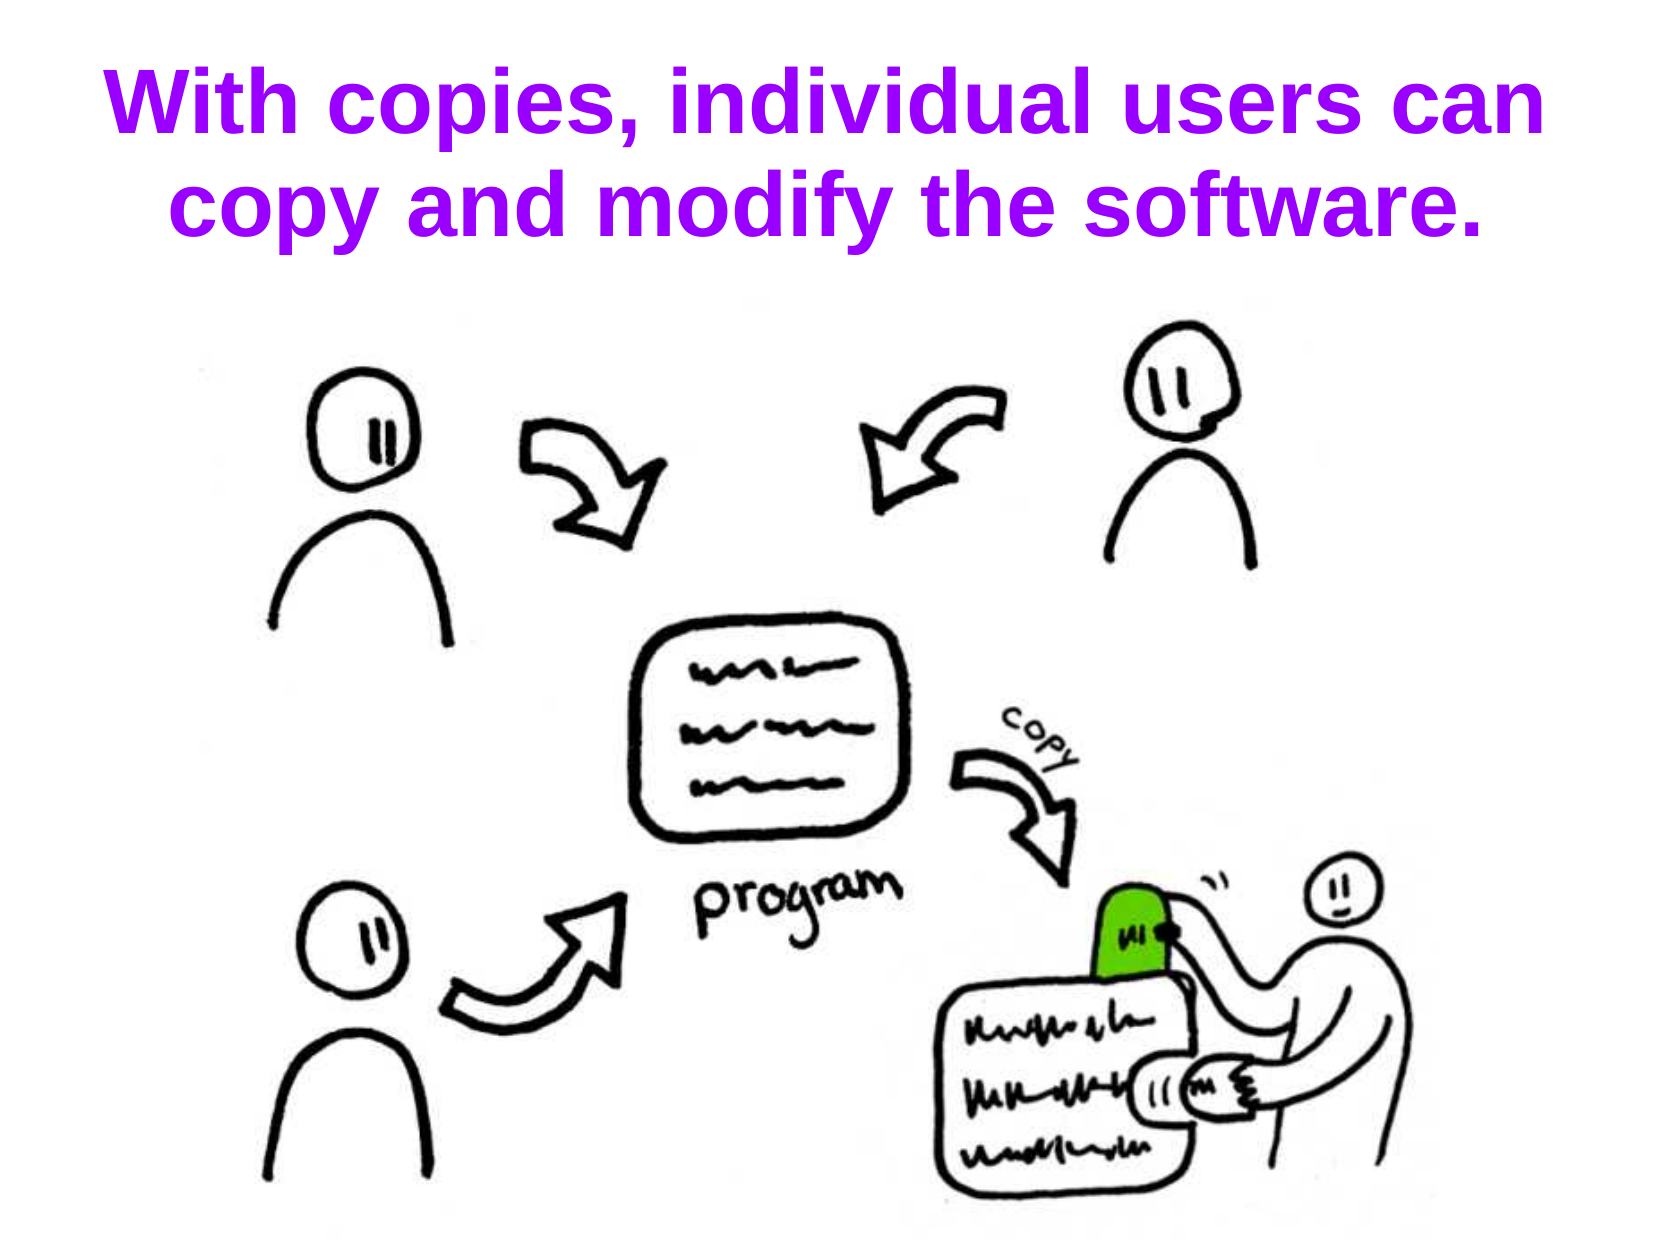

# With copies, individual users can copy and modify the software.